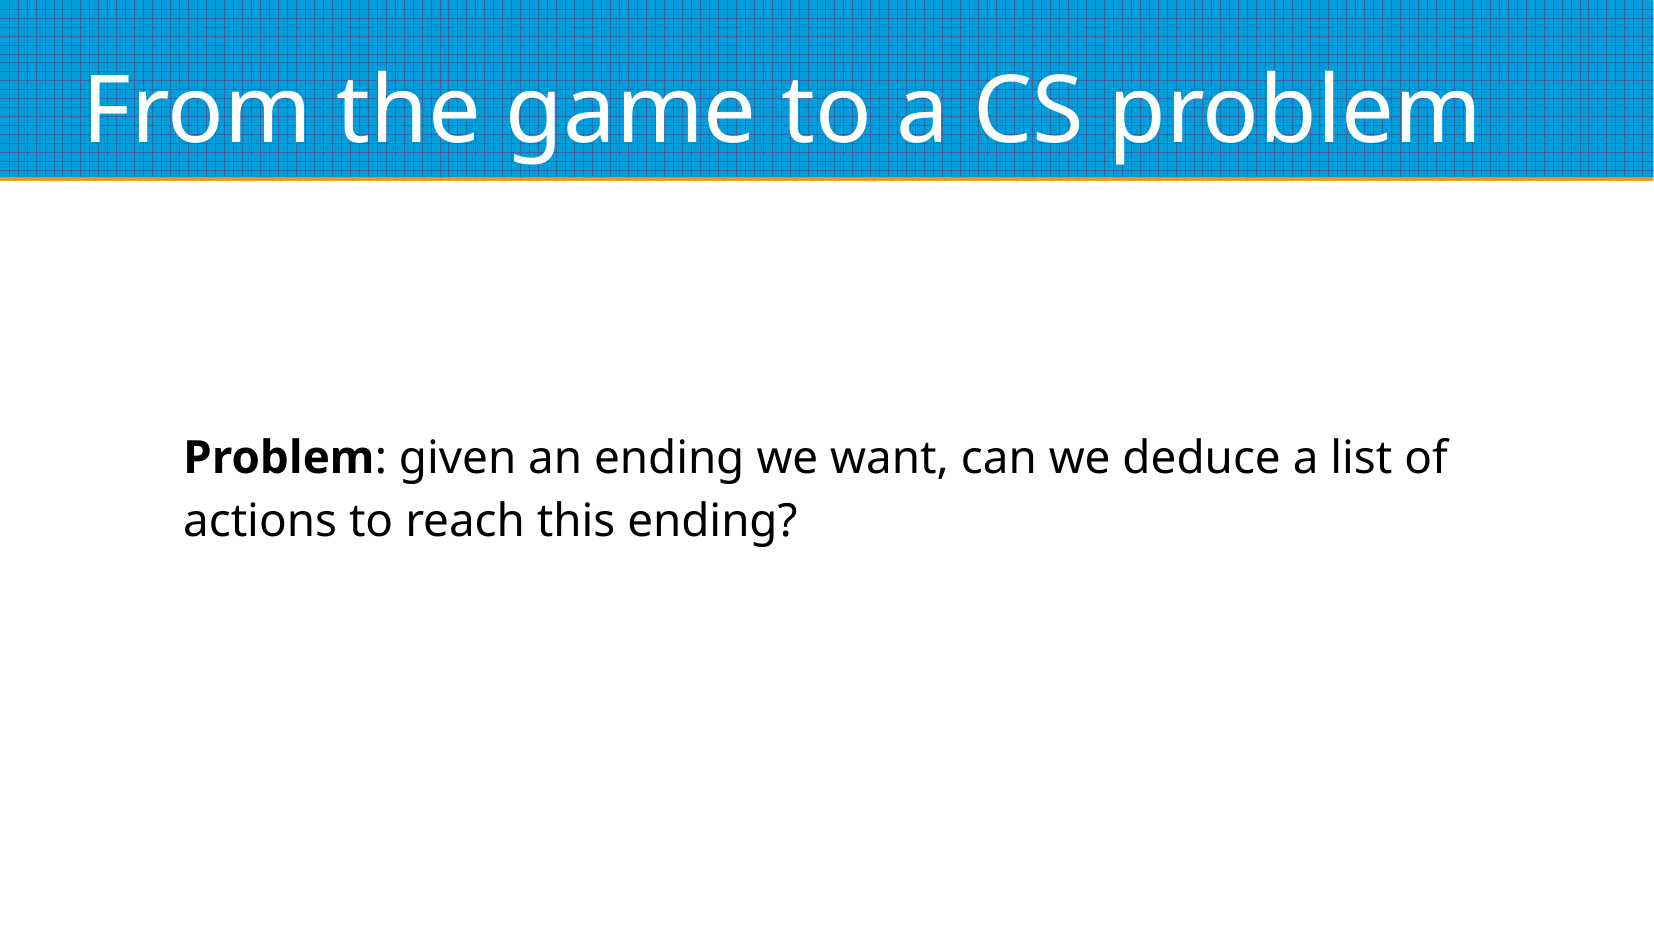

# From the game to a CS problem
Problem: given an ending we want, can we deduce a list of actions to reach this ending?